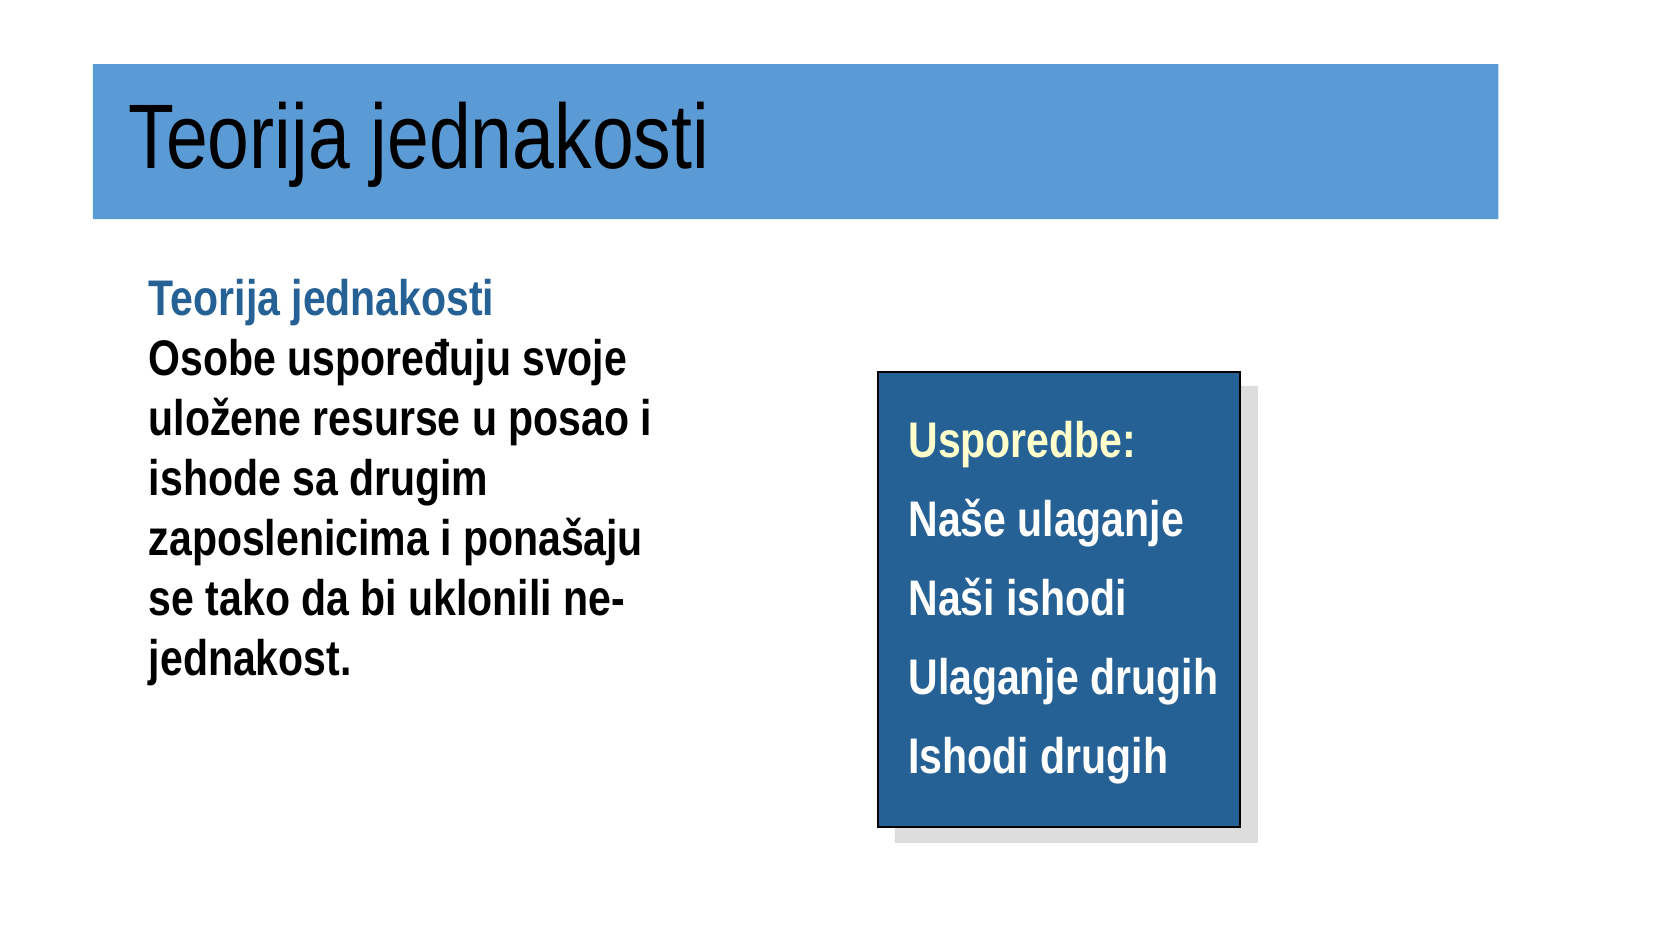

# Teorija jednakosti
Teorija jednakosti
Osobe uspoređuju svoje uložene resurse u posao i ishode sa drugim zaposlenicima i ponašaju se tako da bi uklonili ne-jednakost.
Usporedbe:
Naše ulaganje
Naši ishodi
Ulaganje drugih
Ishodi drugih